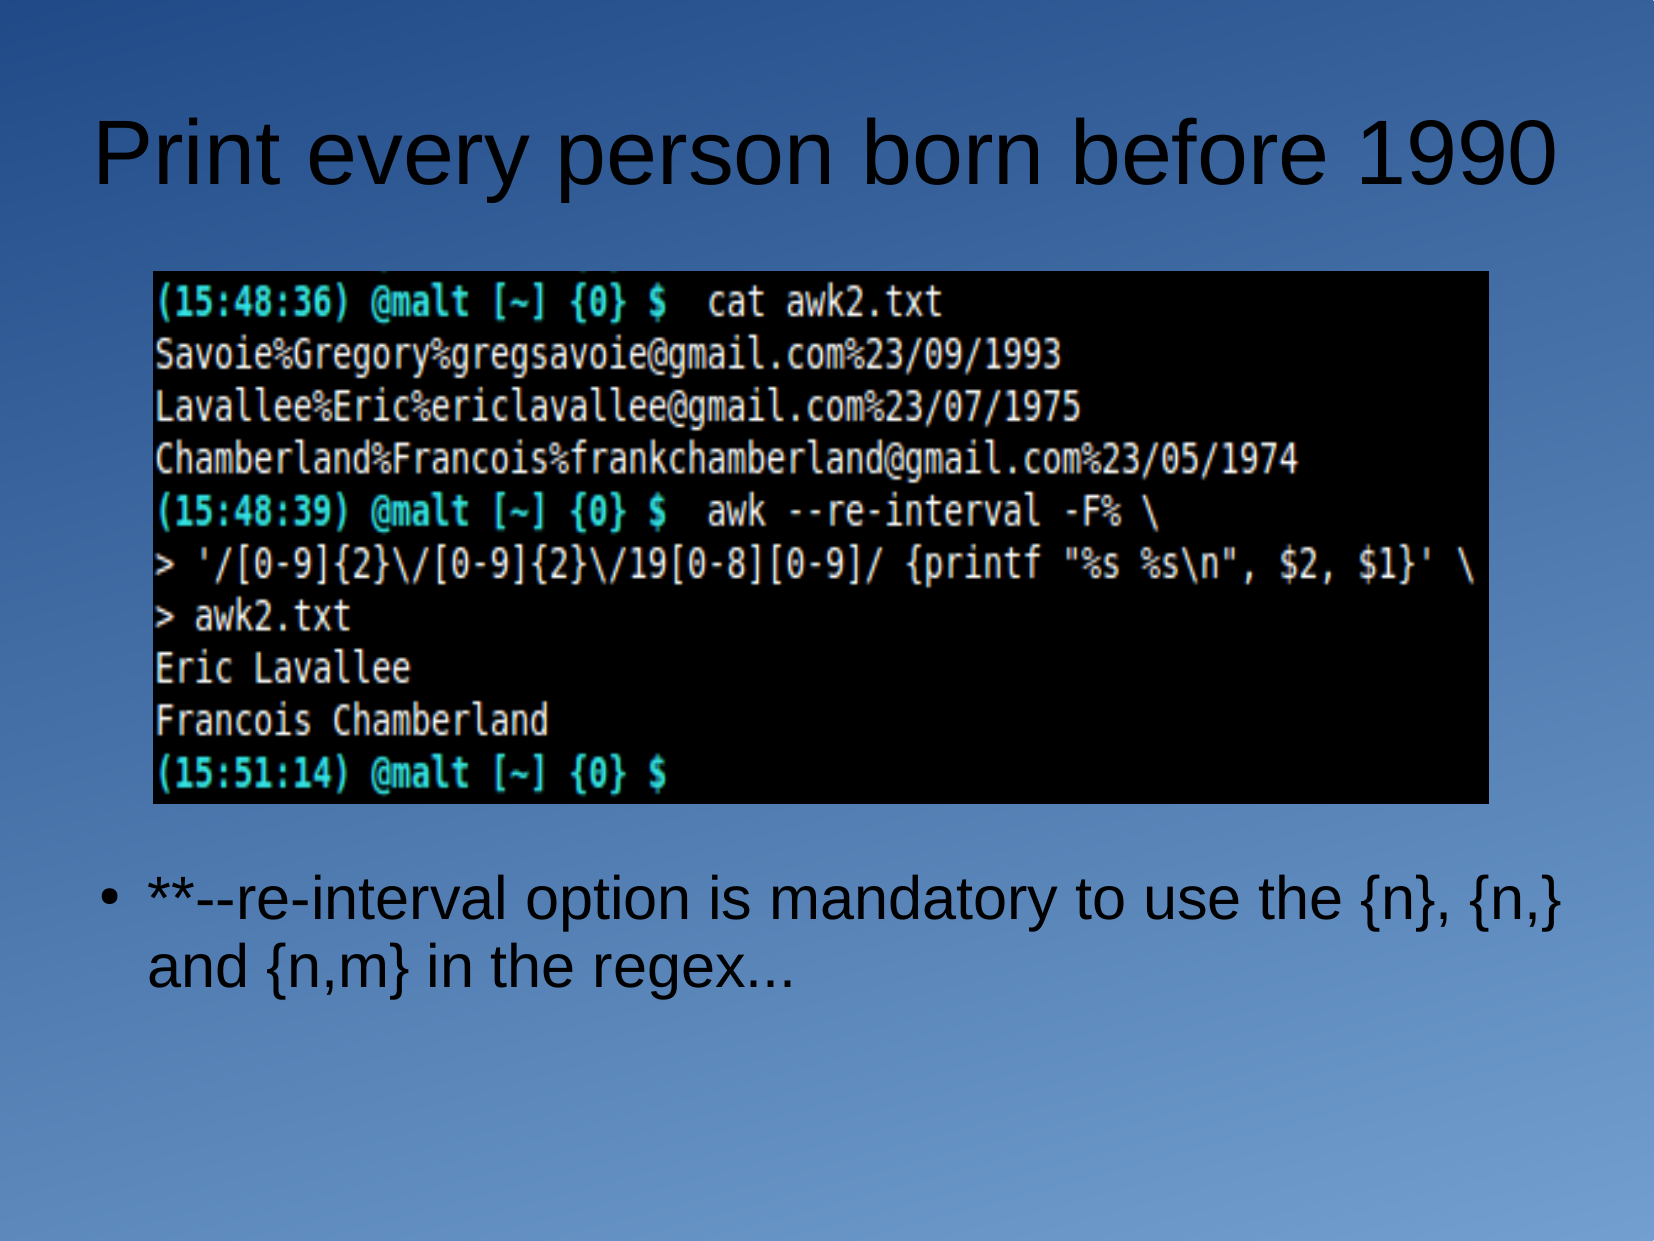

# Print every person born before 1990
**--re-interval option is mandatory to use the {n}, {n,} and {n,m} in the regex...